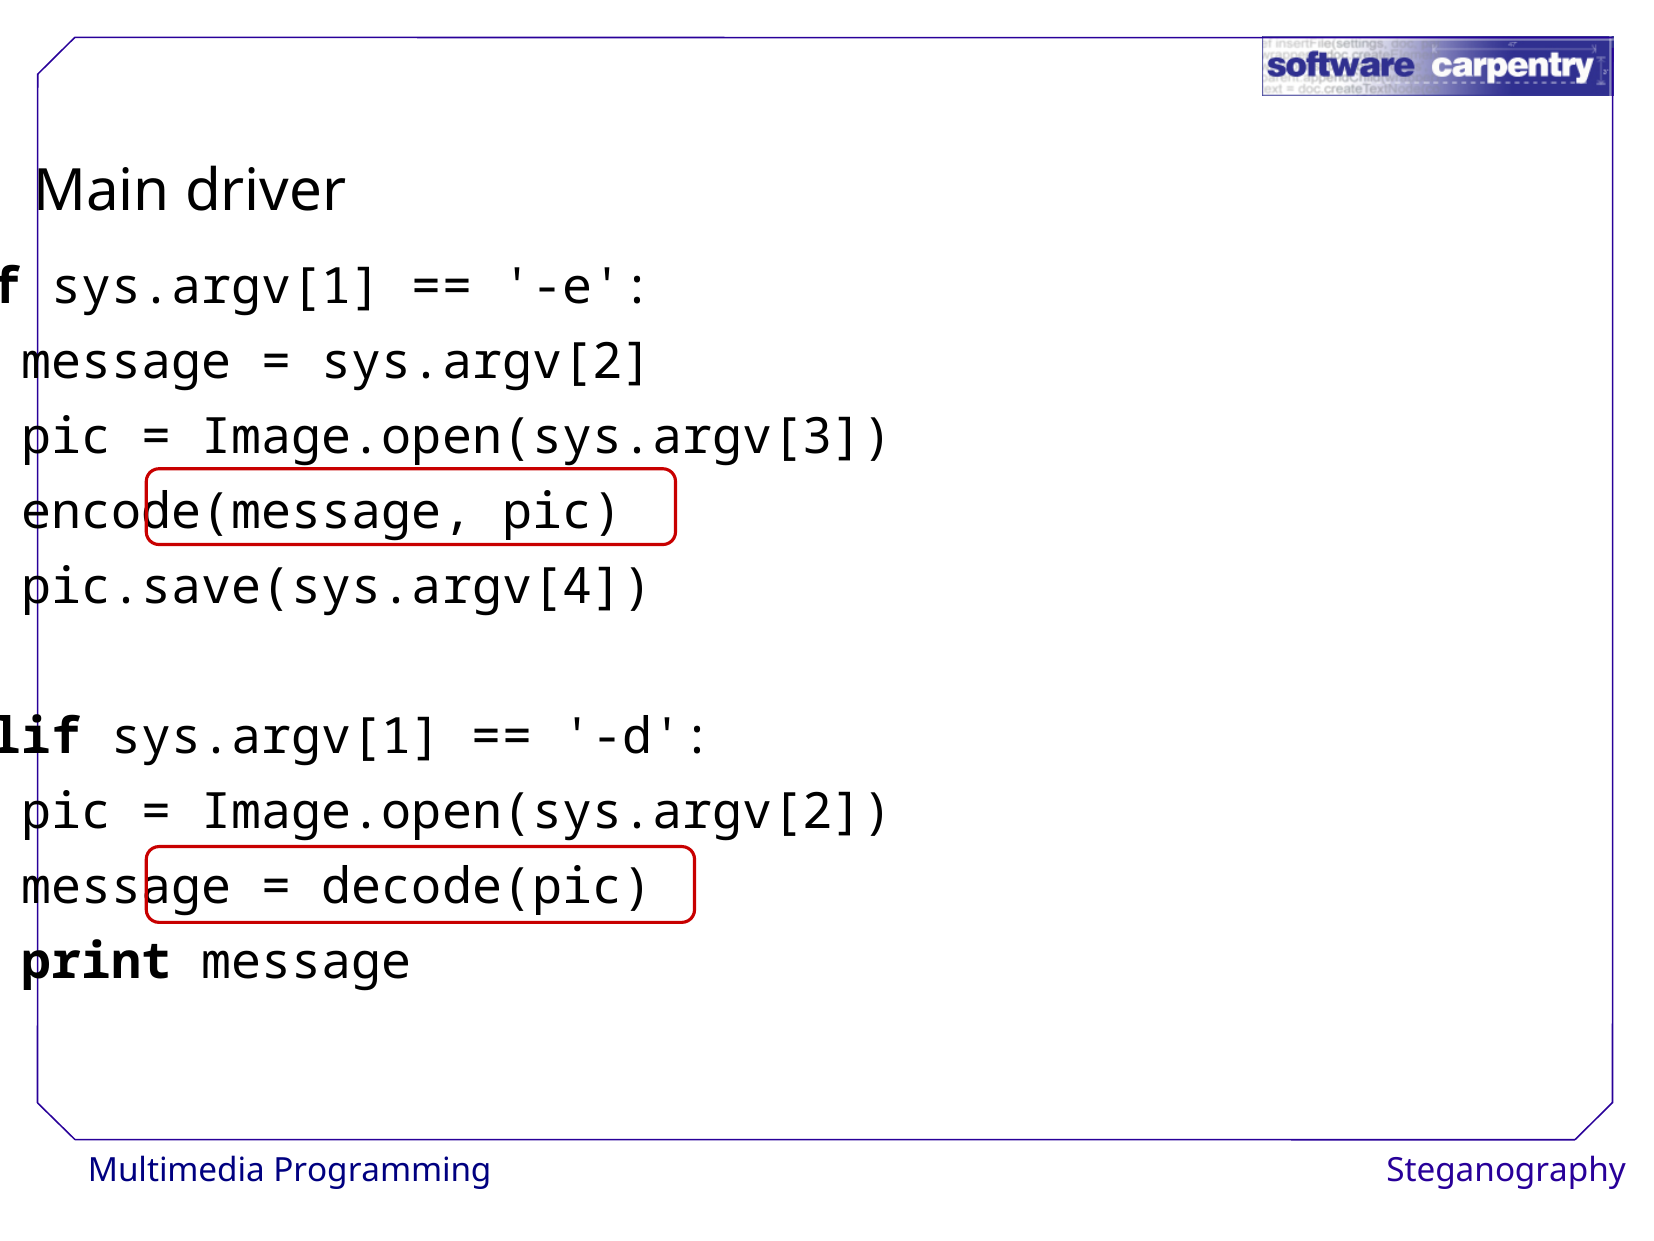

Main driver
if sys.argv[1] == '-e':
 message = sys.argv[2]
 pic = Image.open(sys.argv[3])
 encode(message, pic)
 pic.save(sys.argv[4])
elif sys.argv[1] == '-d':
 pic = Image.open(sys.argv[2])
 message = decode(pic)
 print message